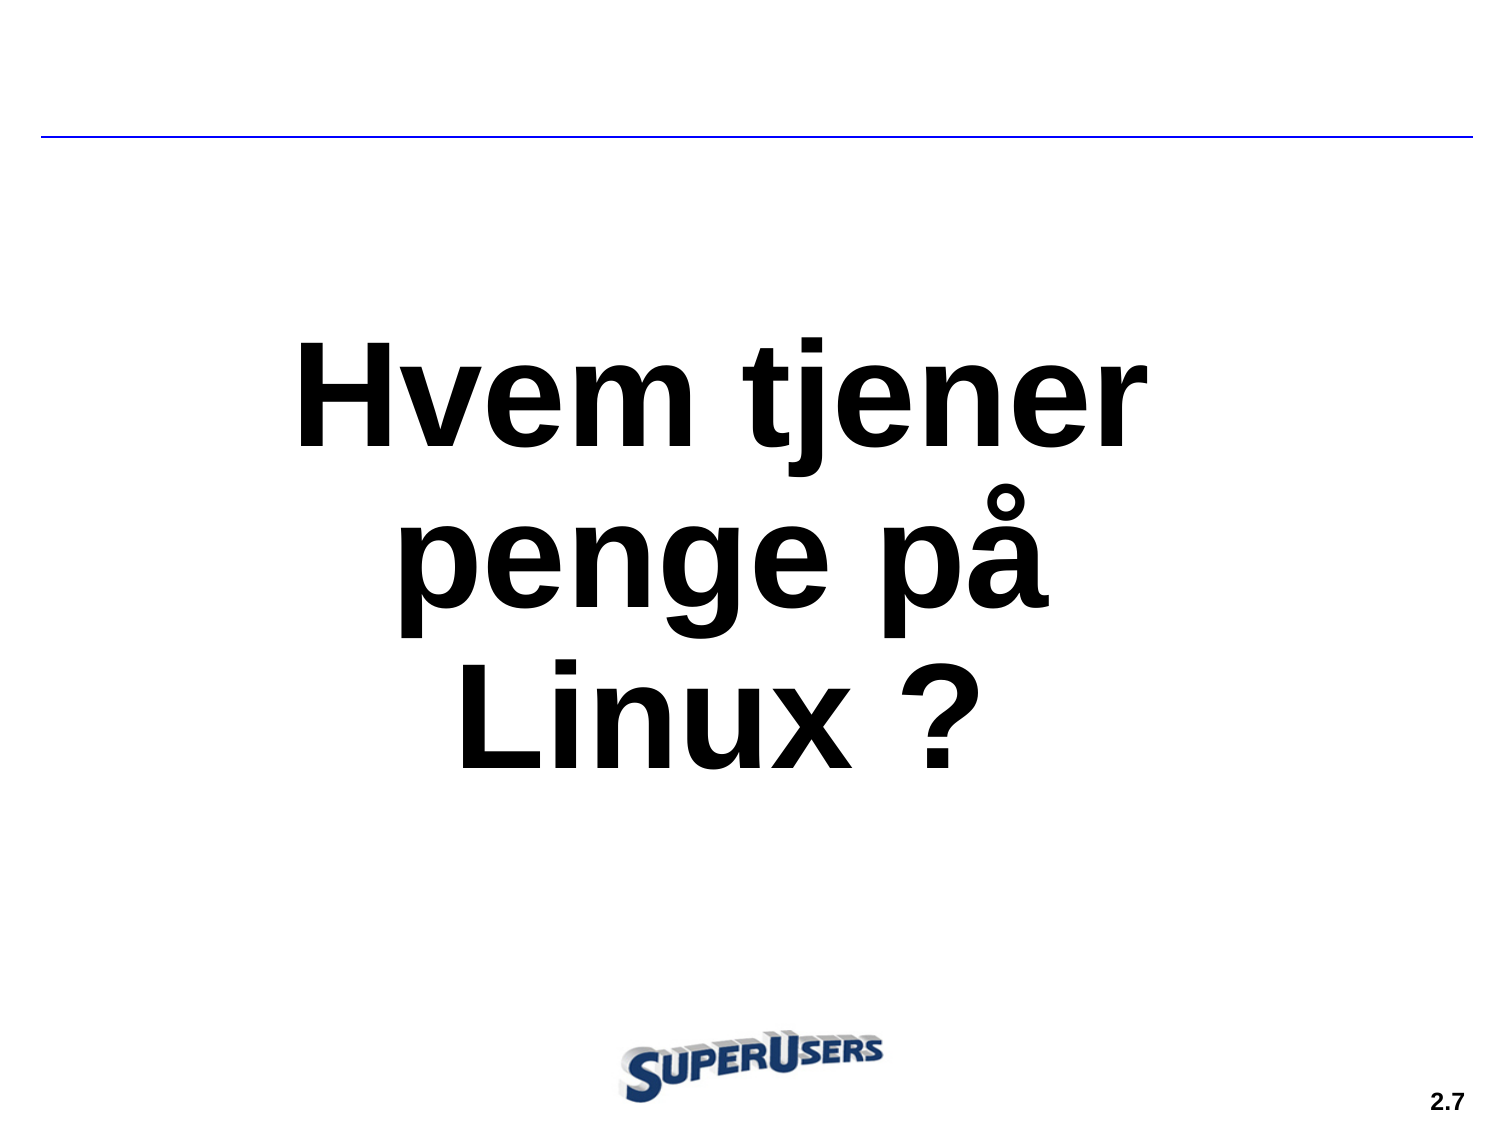

# Hvem tjener penge på Linux ?